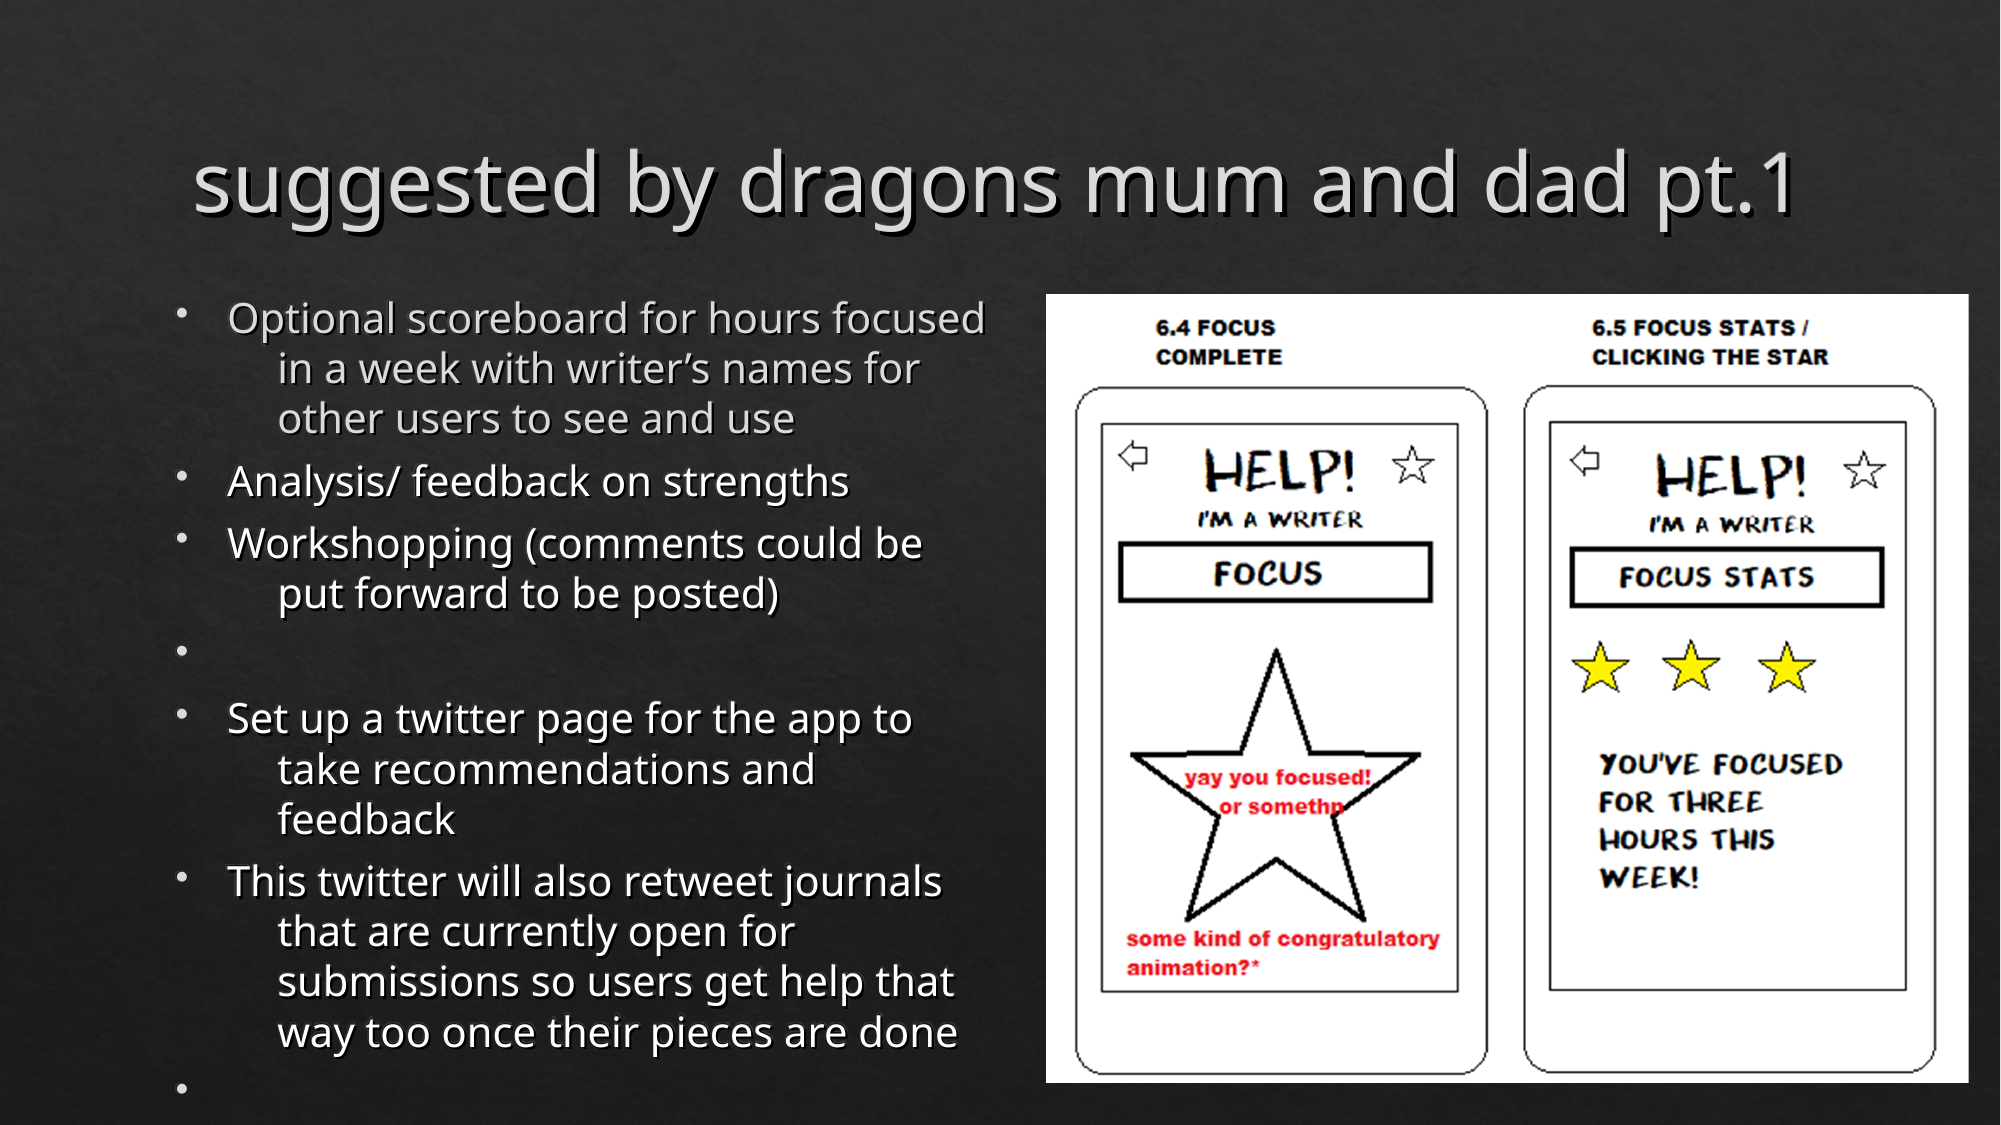

# suggested by dragons mum and dad pt.1
Optional scoreboard for hours focused in a week with writer’s names for other users to see and use
Analysis/ feedback on strengths
Workshopping (comments could be put forward to be posted)
Set up a twitter page for the app to take recommendations and feedback
This twitter will also retweet journals that are currently open for submissions so users get help that way too once their pieces are done